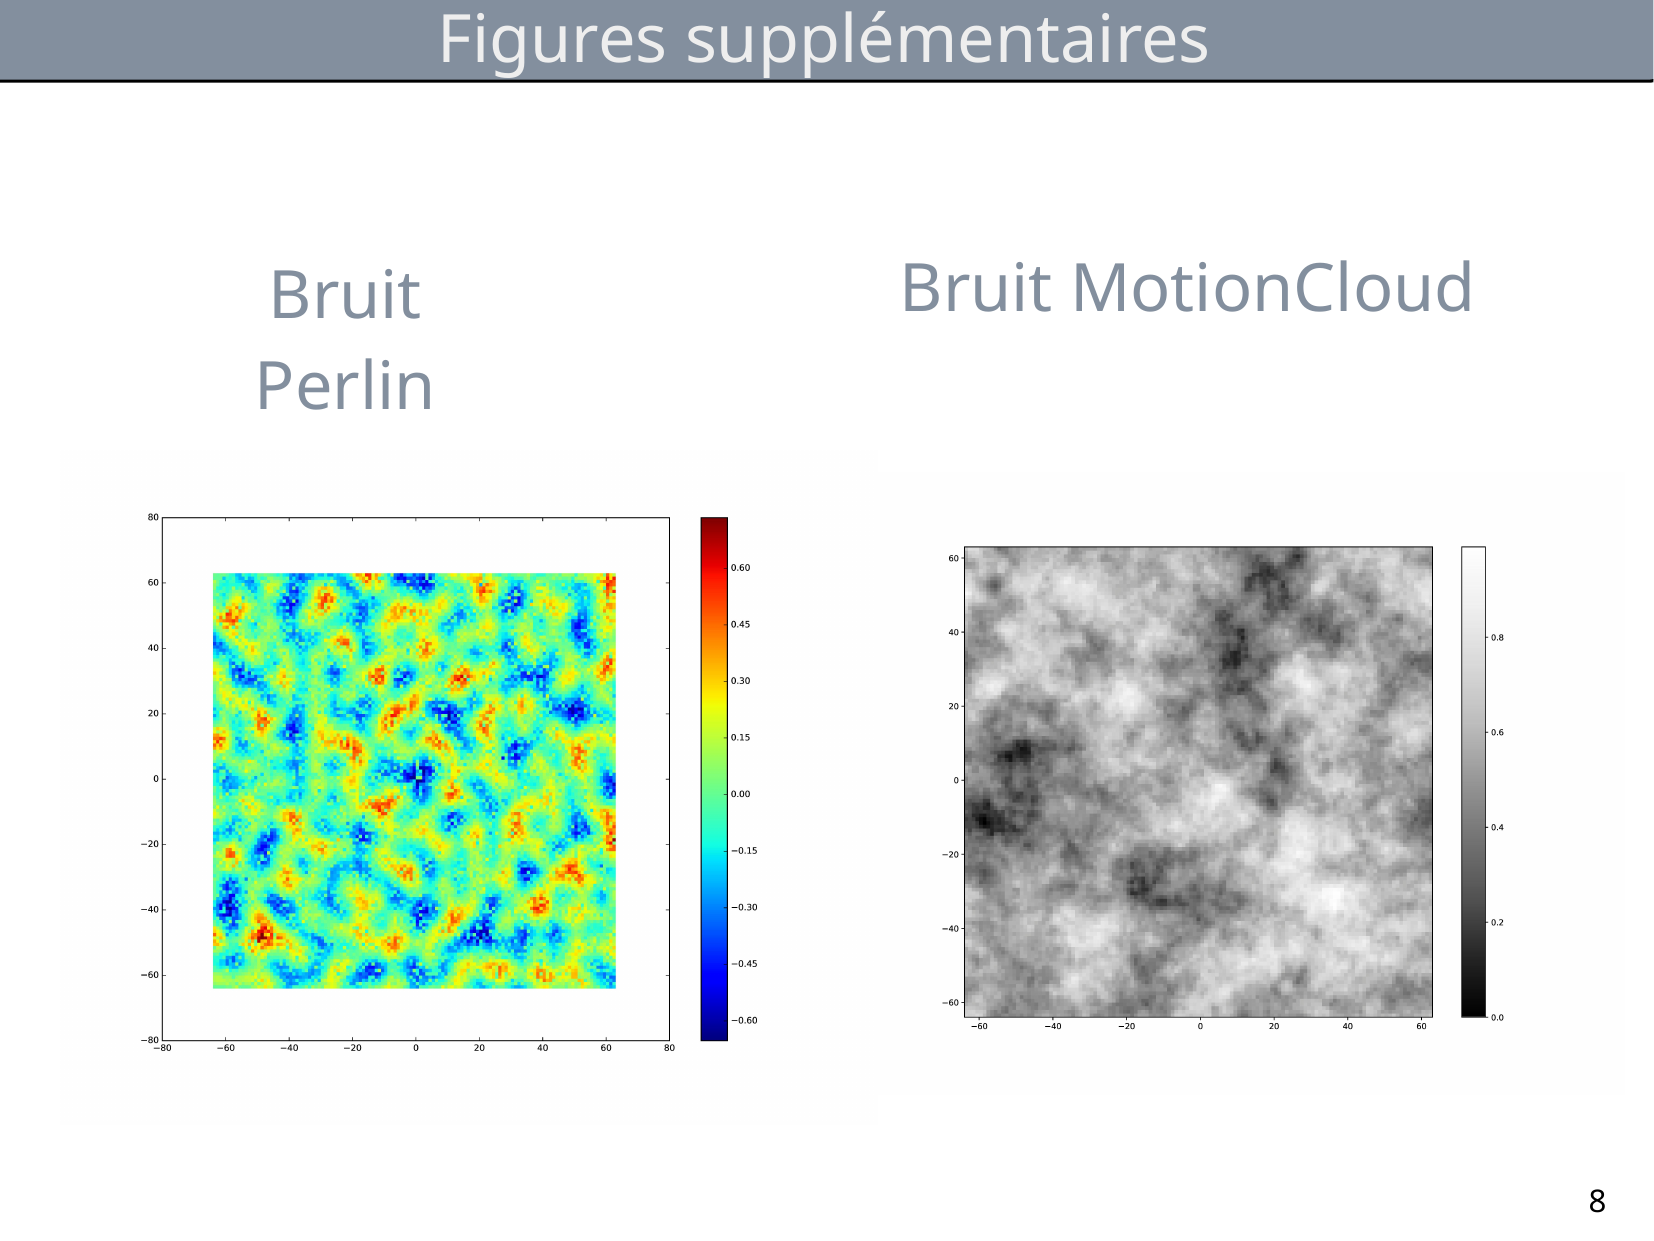

Figures supplémentaires
Bruit MotionCloud
Bruit Perlin
8